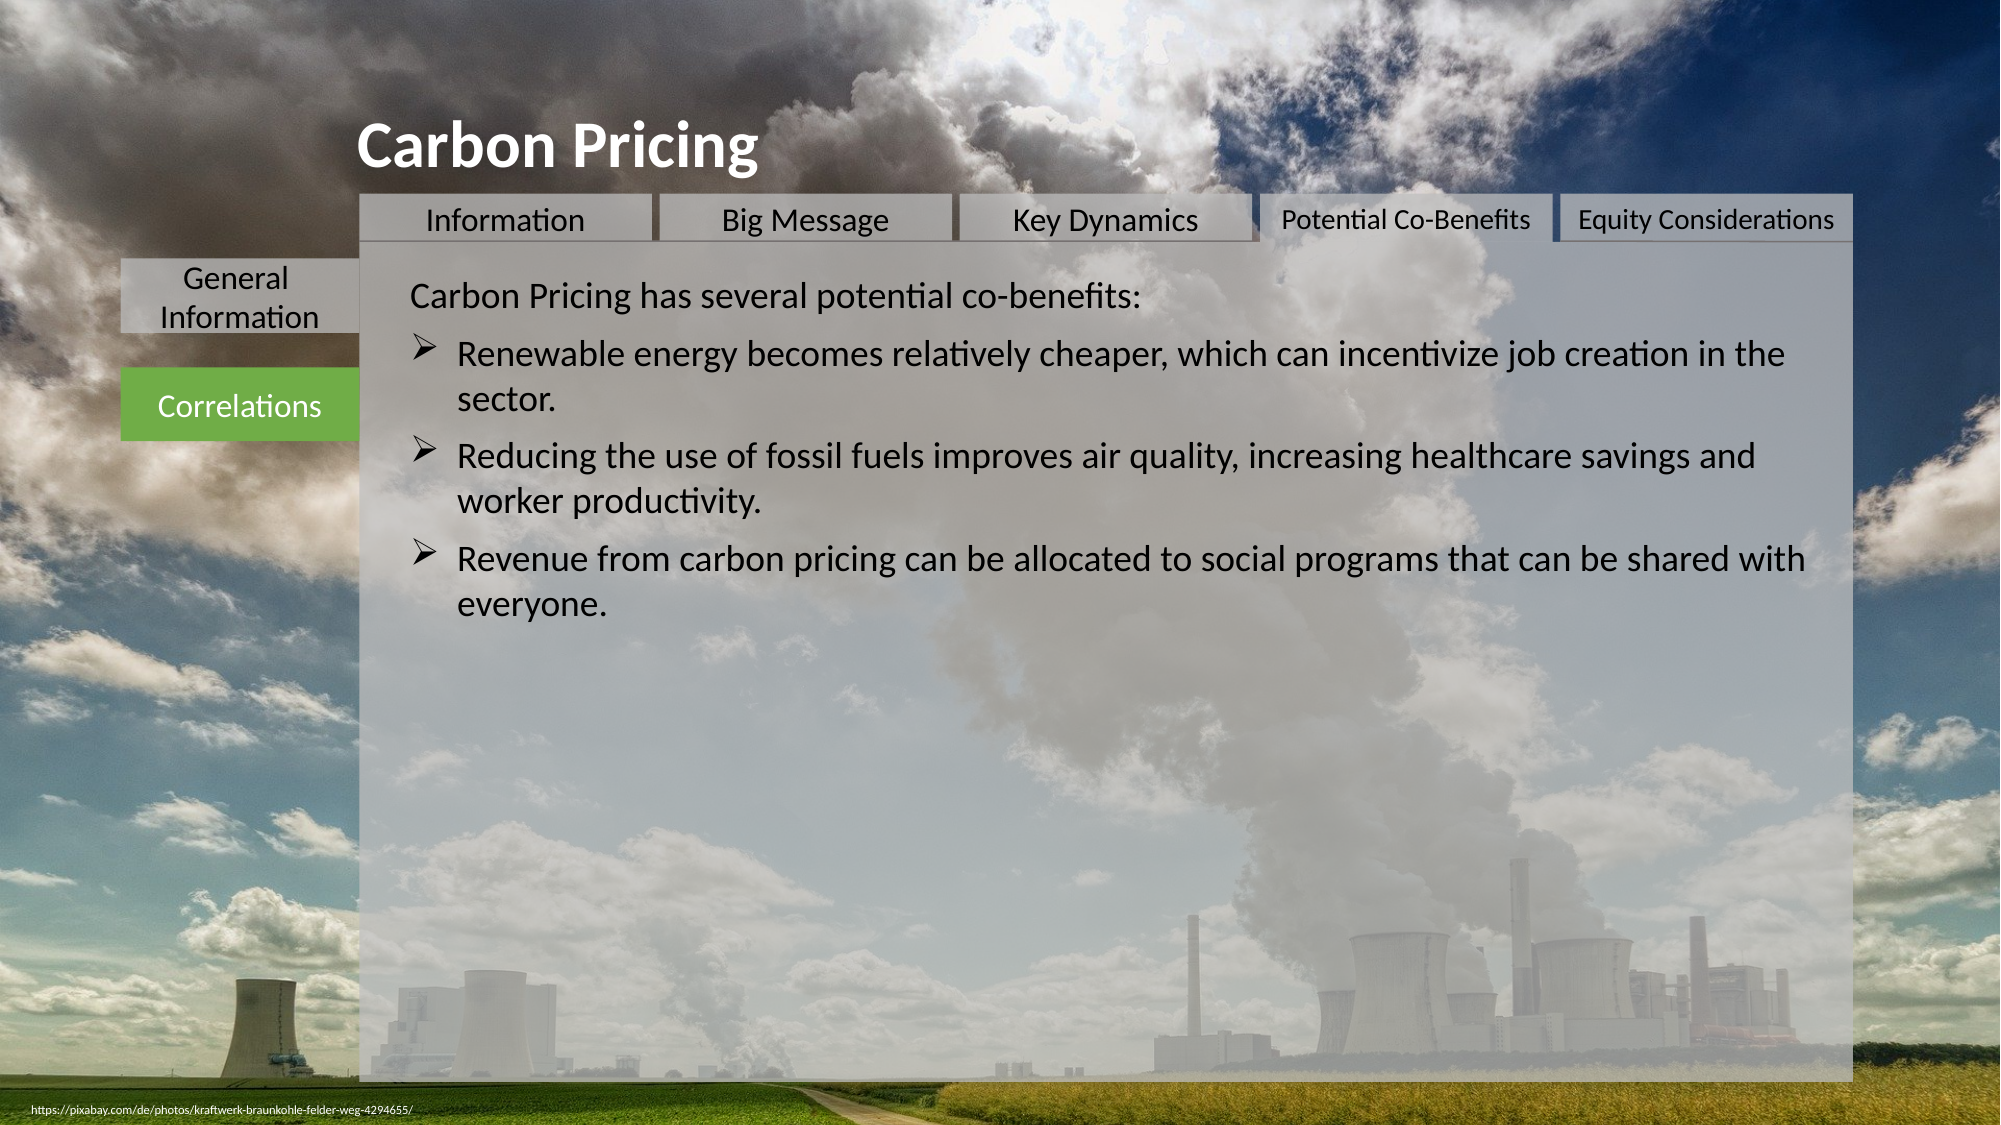

Carbon Pricing
Information
Big Message
Key Dynamics
Potential Co-Benefits
Equity Considerations
General
Information
Carbon Pricing has several potential co-benefits:
Renewable energy becomes relatively cheaper, which can incentivize job creation in the sector.
Reducing the use of fossil fuels improves air quality, increasing healthcare savings and worker productivity.
Revenue from carbon pricing can be allocated to social programs that can be shared with everyone.
Correlations
https://pixabay.com/de/photos/kraftwerk-braunkohle-felder-weg-4294655/